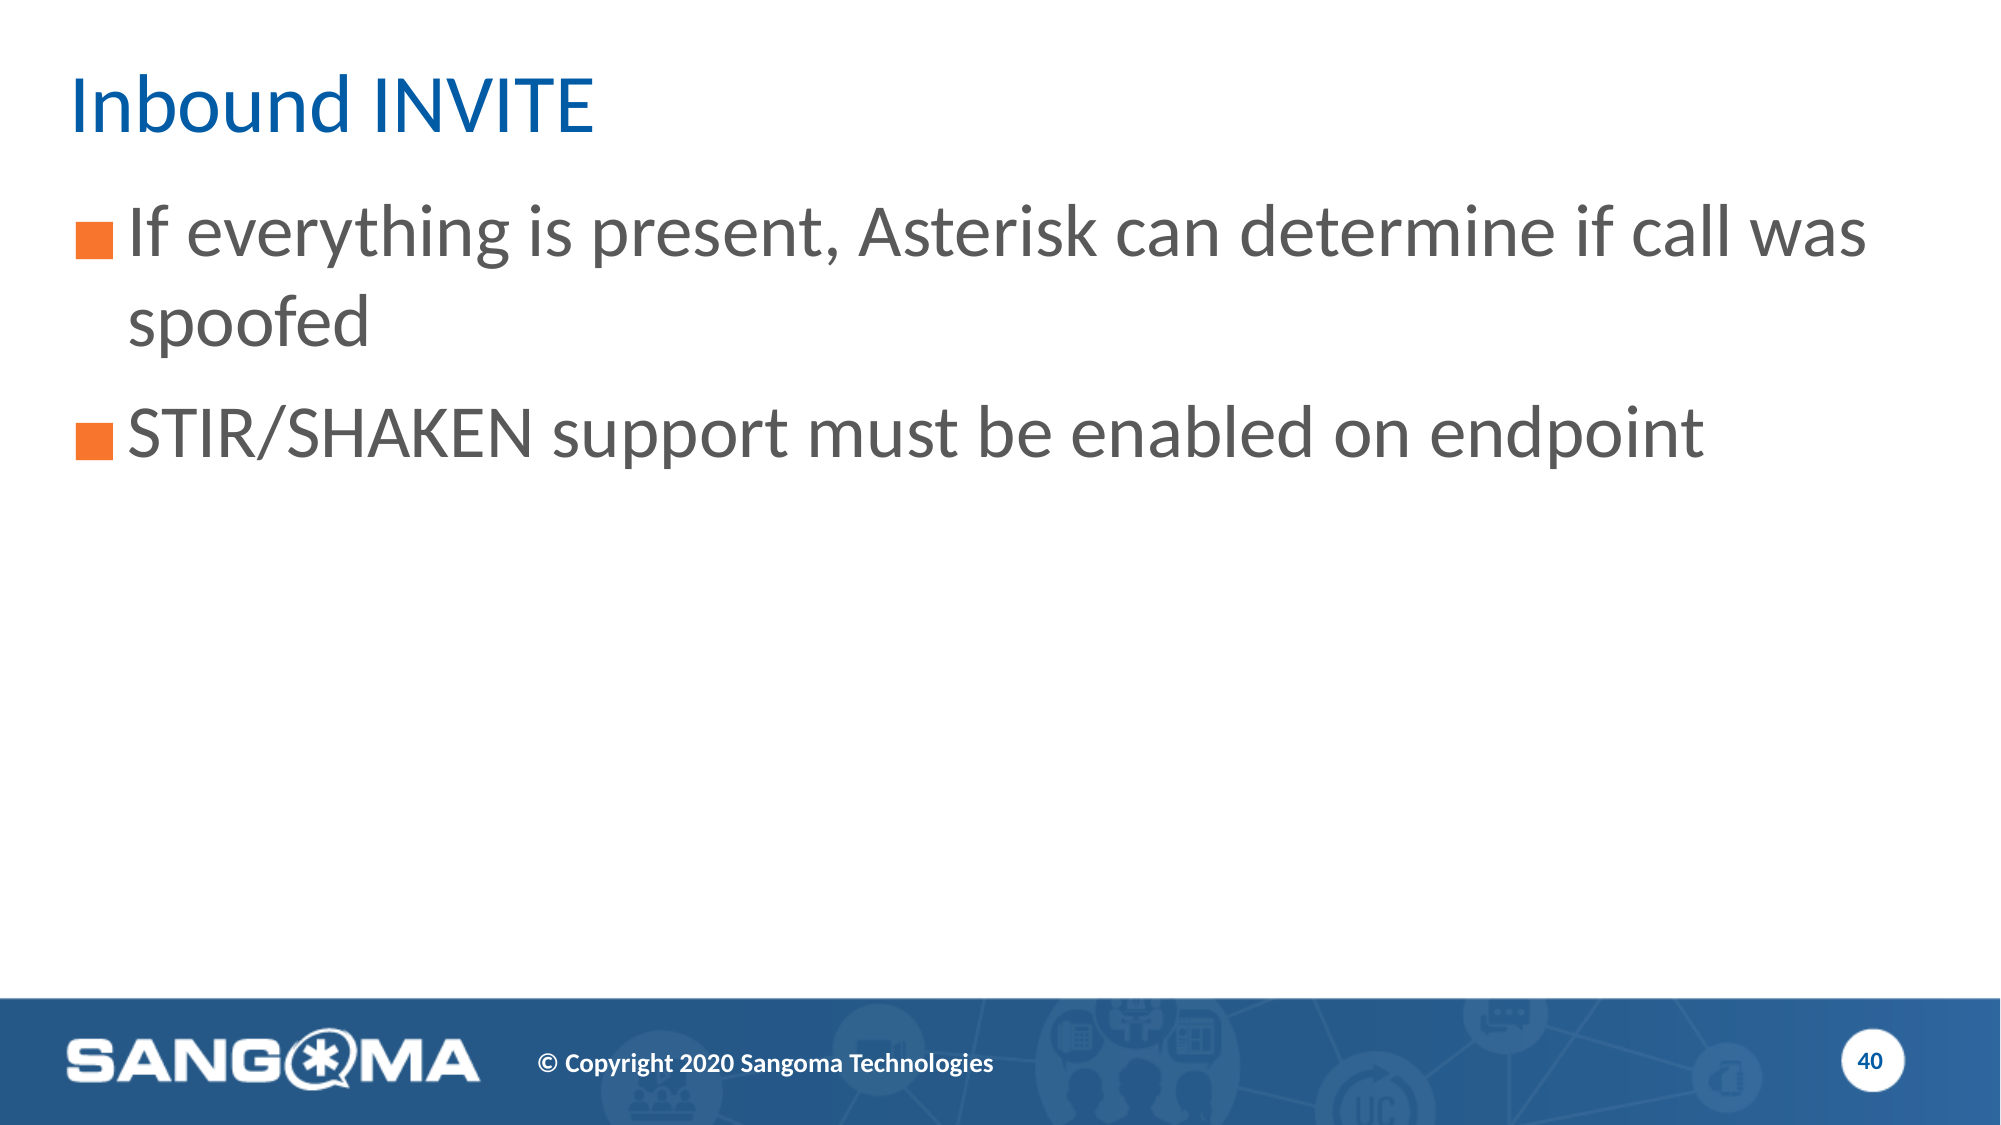

# Inbound INVITE
If everything is present, Asterisk can determine if call was spoofed
STIR/SHAKEN support must be enabled on endpoint